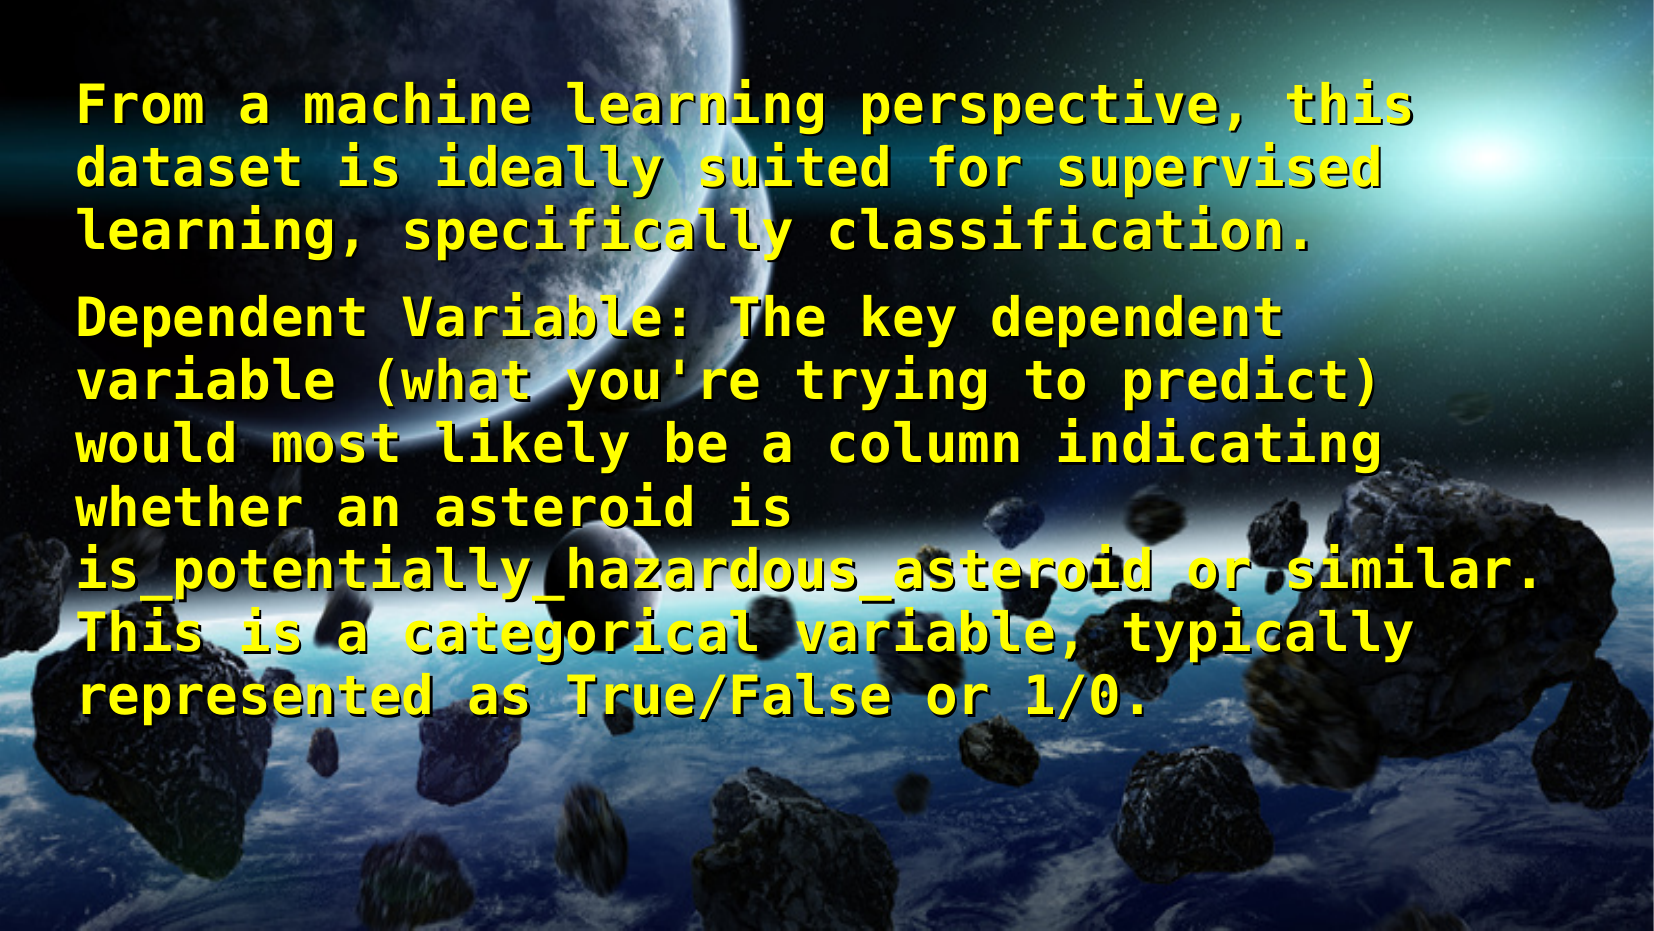

# From a machine learning perspective, this dataset is ideally suited for supervised learning, specifically classification.
Dependent Variable: The key dependent variable (what you're trying to predict) would most likely be a column indicating whether an asteroid is is_potentially_hazardous_asteroid or similar. This is a categorical variable, typically represented as True/False or 1/0.